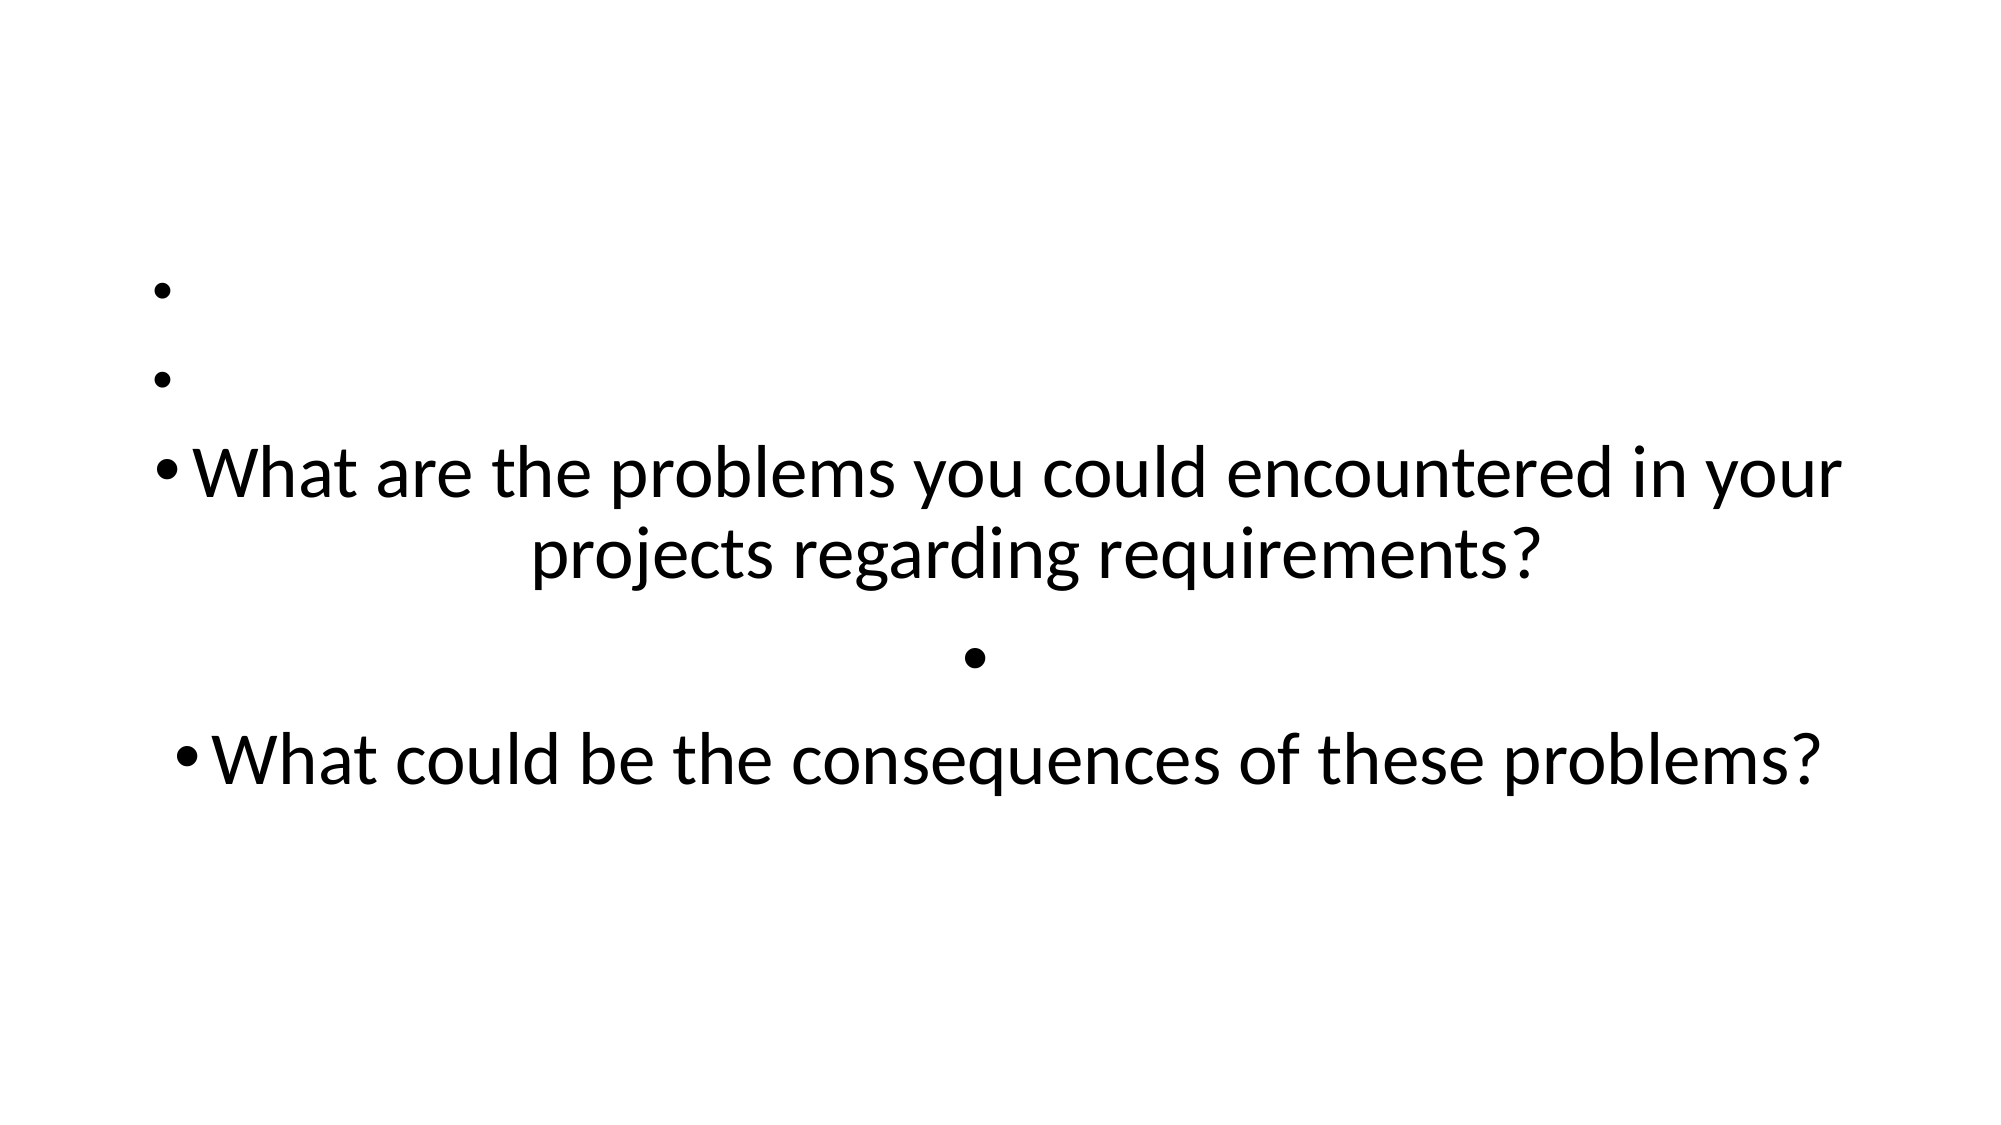

# What are the problems you could encountered in your projects regarding requirements?
What could be the consequences of these problems?